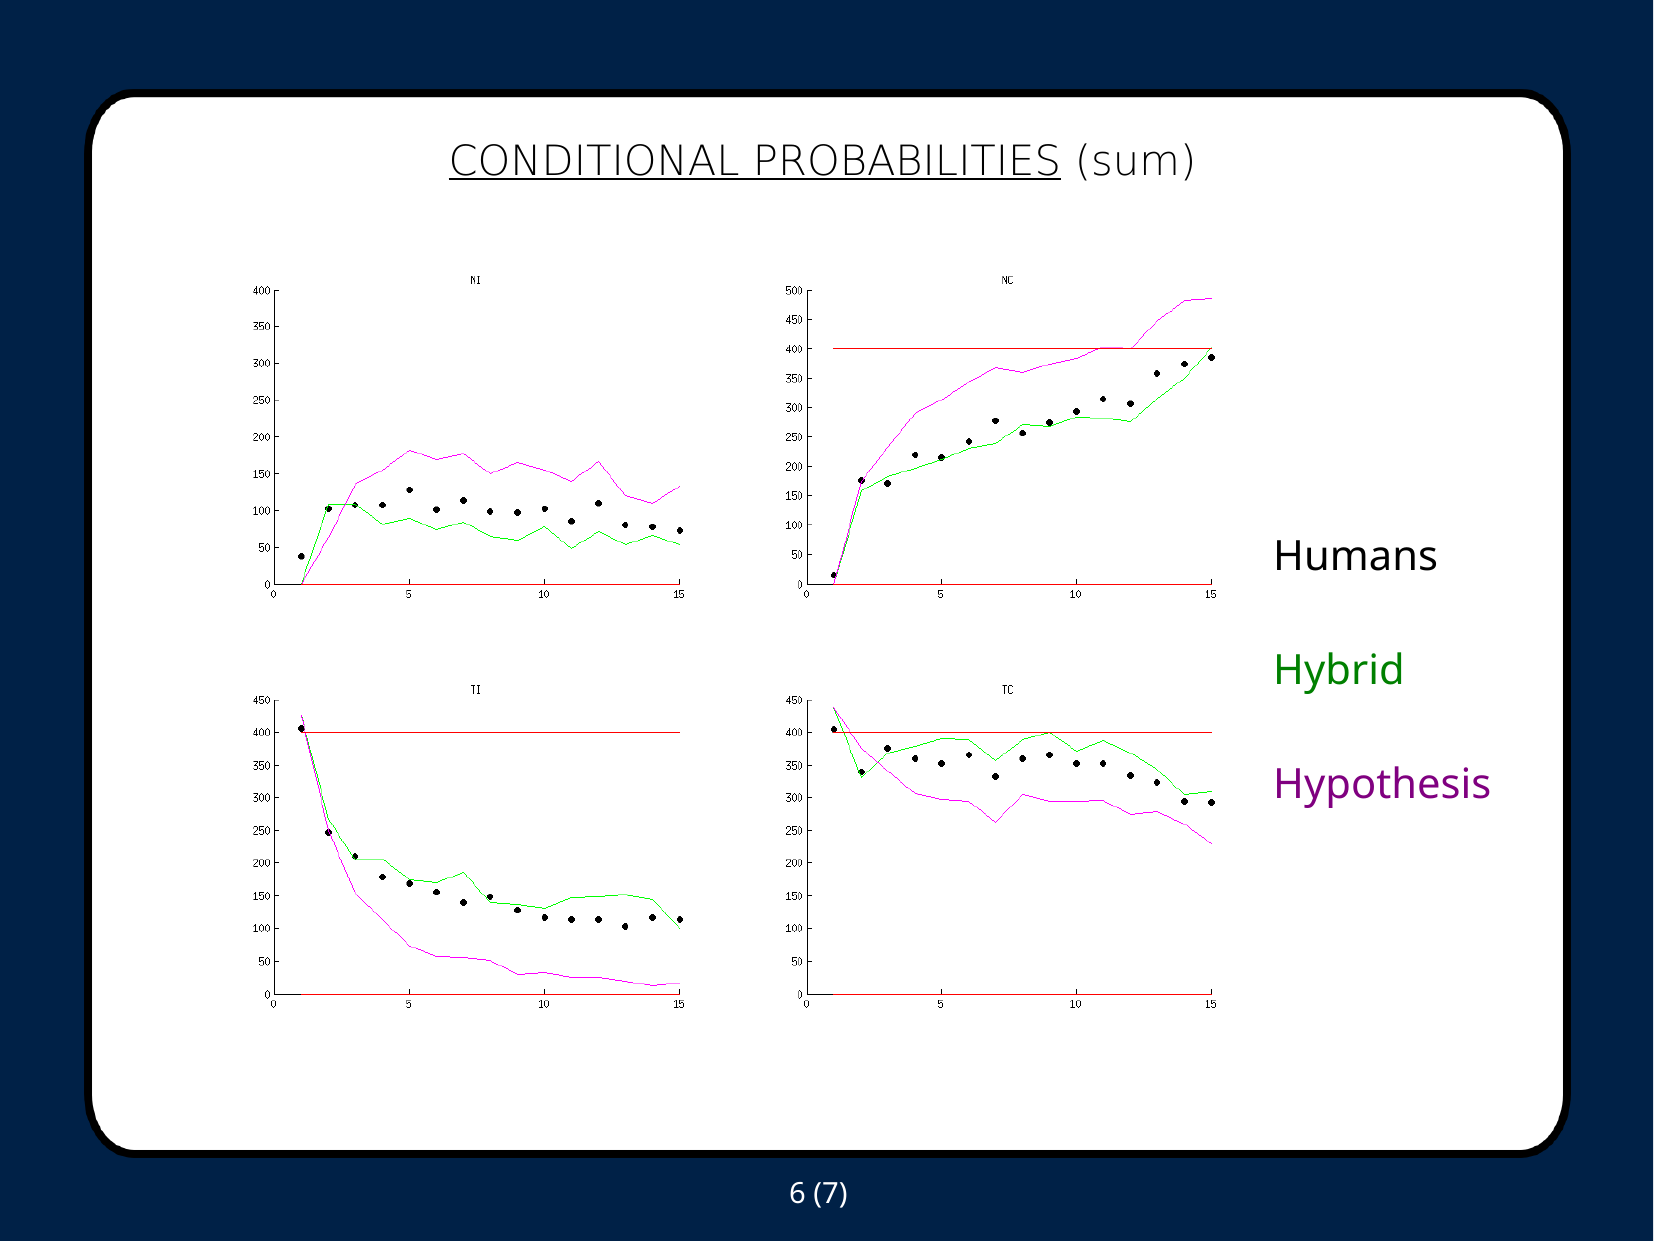

# CONDITIONAL PROBABILITIES (sum)
Humans
Hybrid
Hypothesis
6 (7)